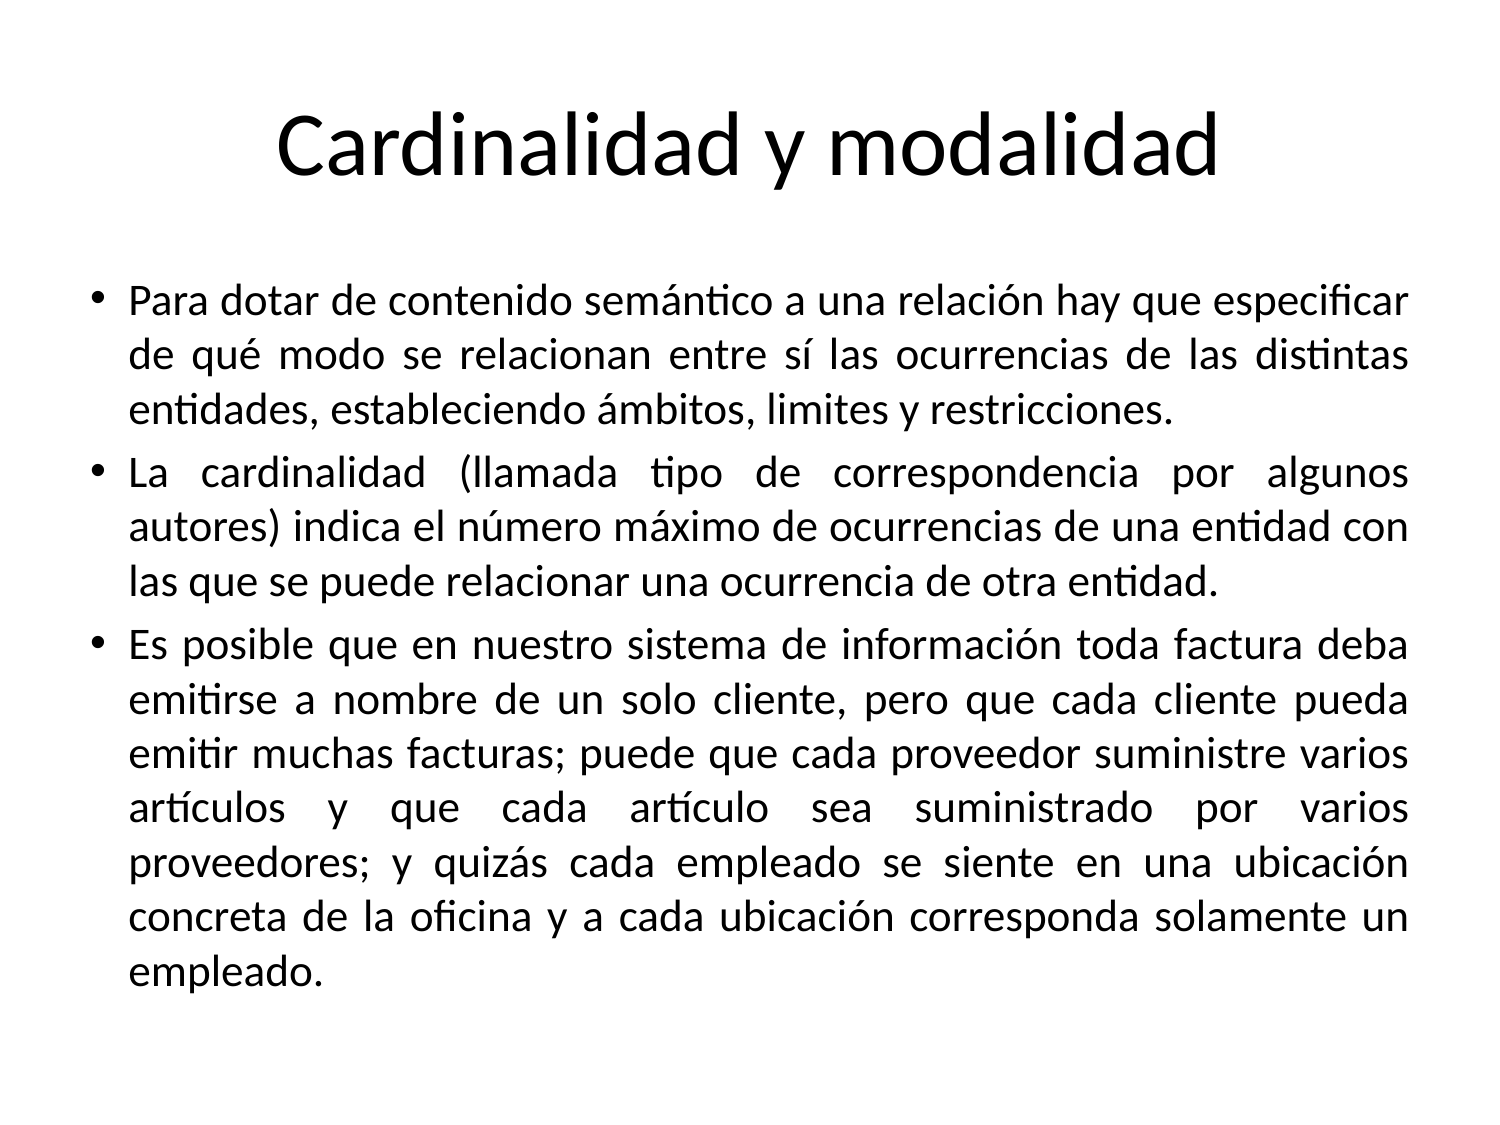

# Cardinalidad y modalidad
Para dotar de contenido semántico a una relación hay que especificar de qué modo se relacionan entre sí las ocurrencias de las distintas entidades, estableciendo ámbitos, limites y restricciones.
La cardinalidad (llamada tipo de correspondencia por algunos autores) indica el número máximo de ocurrencias de una entidad con las que se puede relacionar una ocurrencia de otra entidad.
Es posible que en nuestro sistema de información toda factura deba emitirse a nombre de un solo cliente, pero que cada cliente pueda emitir muchas facturas; puede que cada proveedor suministre varios artículos y que cada artículo sea suministrado por varios proveedores; y quizás cada empleado se siente en una ubicación concreta de la oficina y a cada ubicación corresponda solamente un empleado.